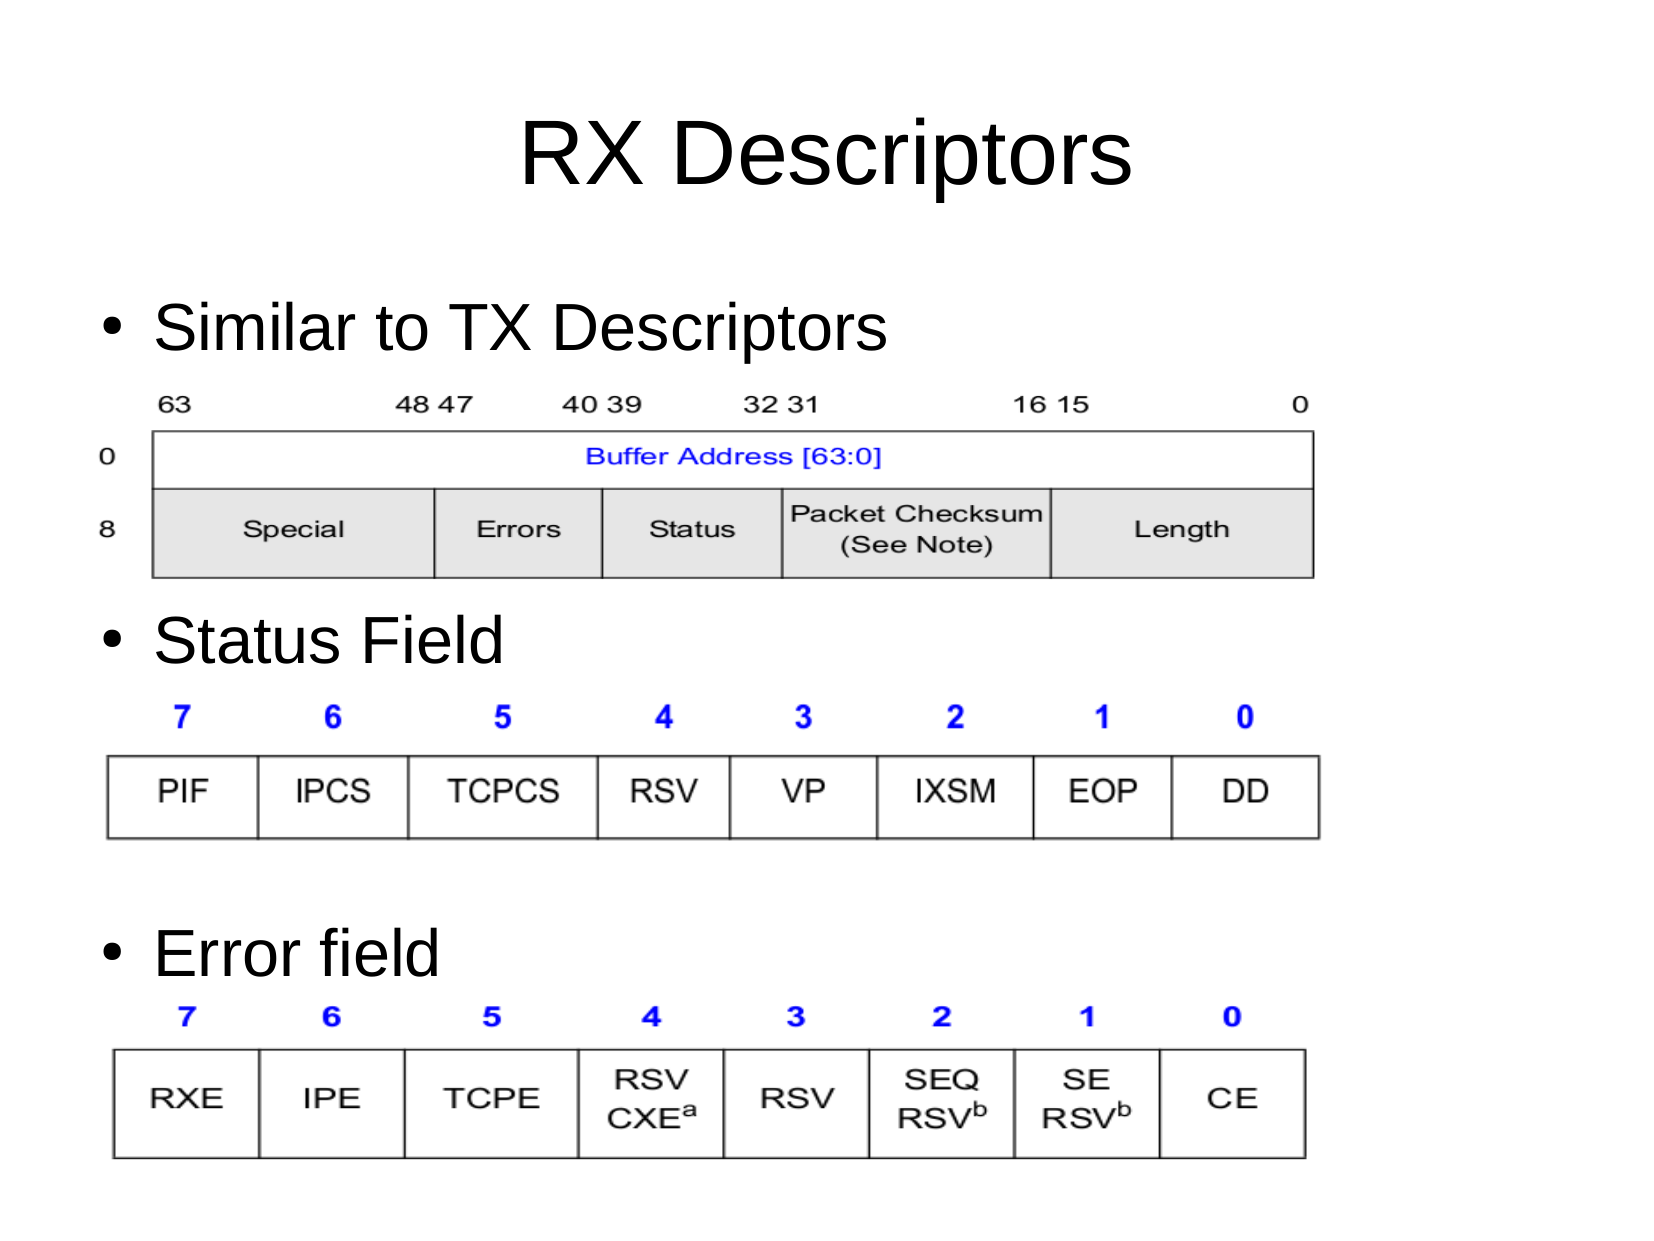

# RX Descriptors
Similar to TX Descriptors
Status Field
Error field